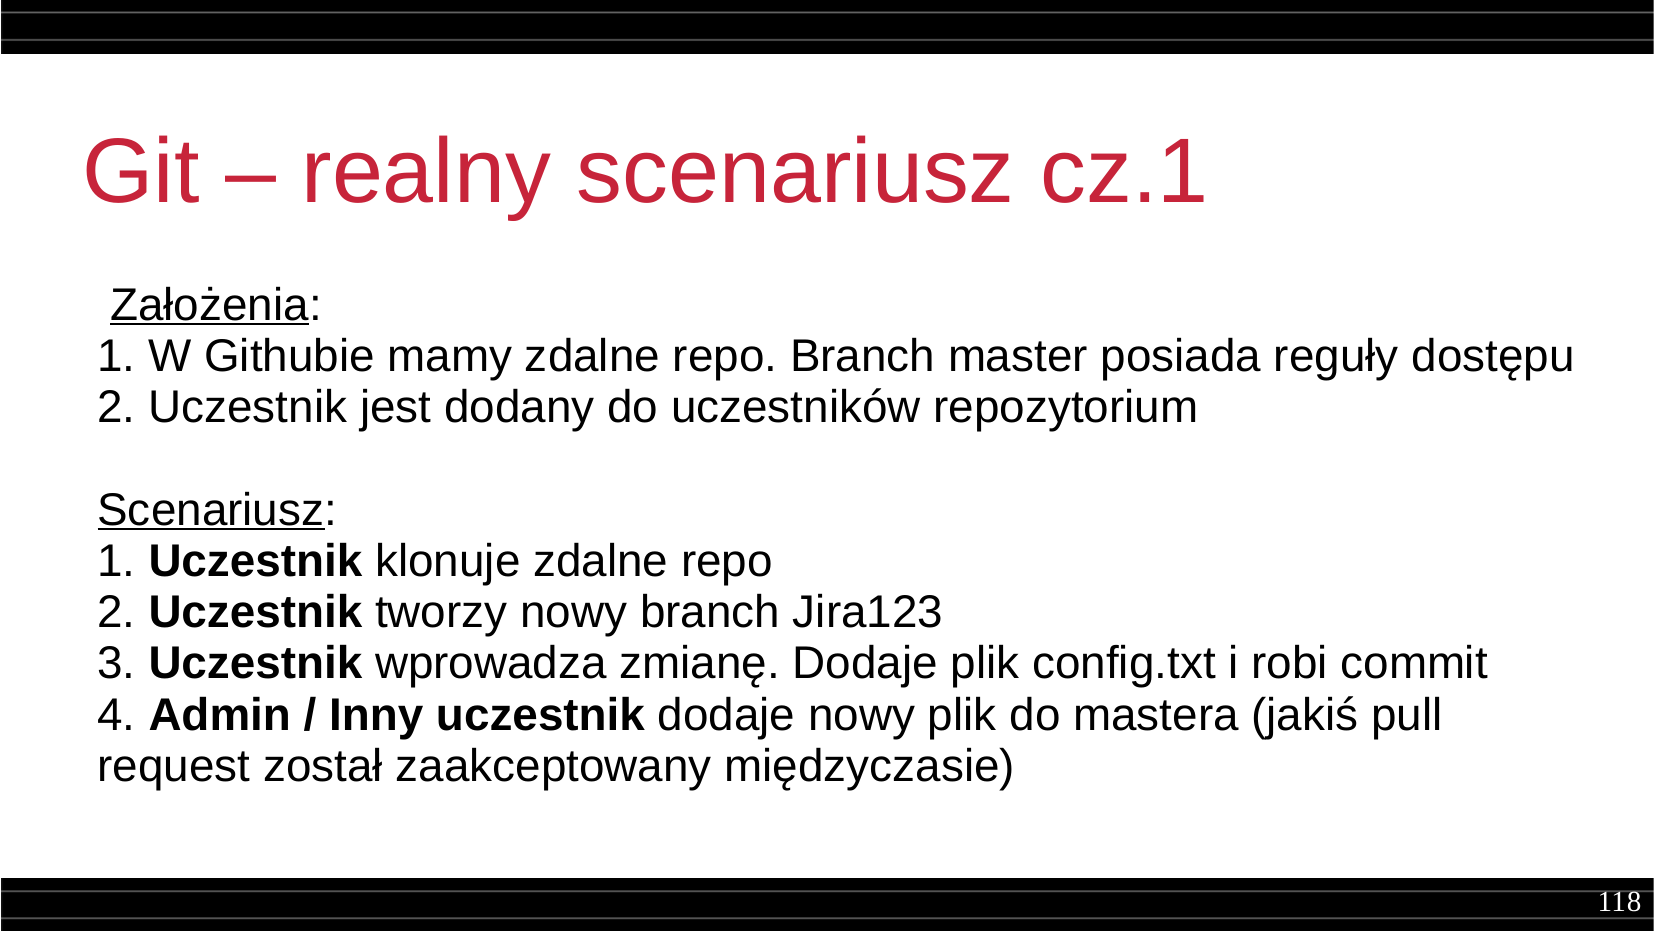

# Git – realny scenariusz cz.1
 Założenia:
1. W Githubie mamy zdalne repo. Branch master posiada reguły dostępu
2. Uczestnik jest dodany do uczestników repozytorium
Scenariusz:
1. Uczestnik klonuje zdalne repo
2. Uczestnik tworzy nowy branch Jira123
3. Uczestnik wprowadza zmianę. Dodaje plik config.txt i robi commit
4. Admin / Inny uczestnik dodaje nowy plik do mastera (jakiś pull request został zaakceptowany międzyczasie)